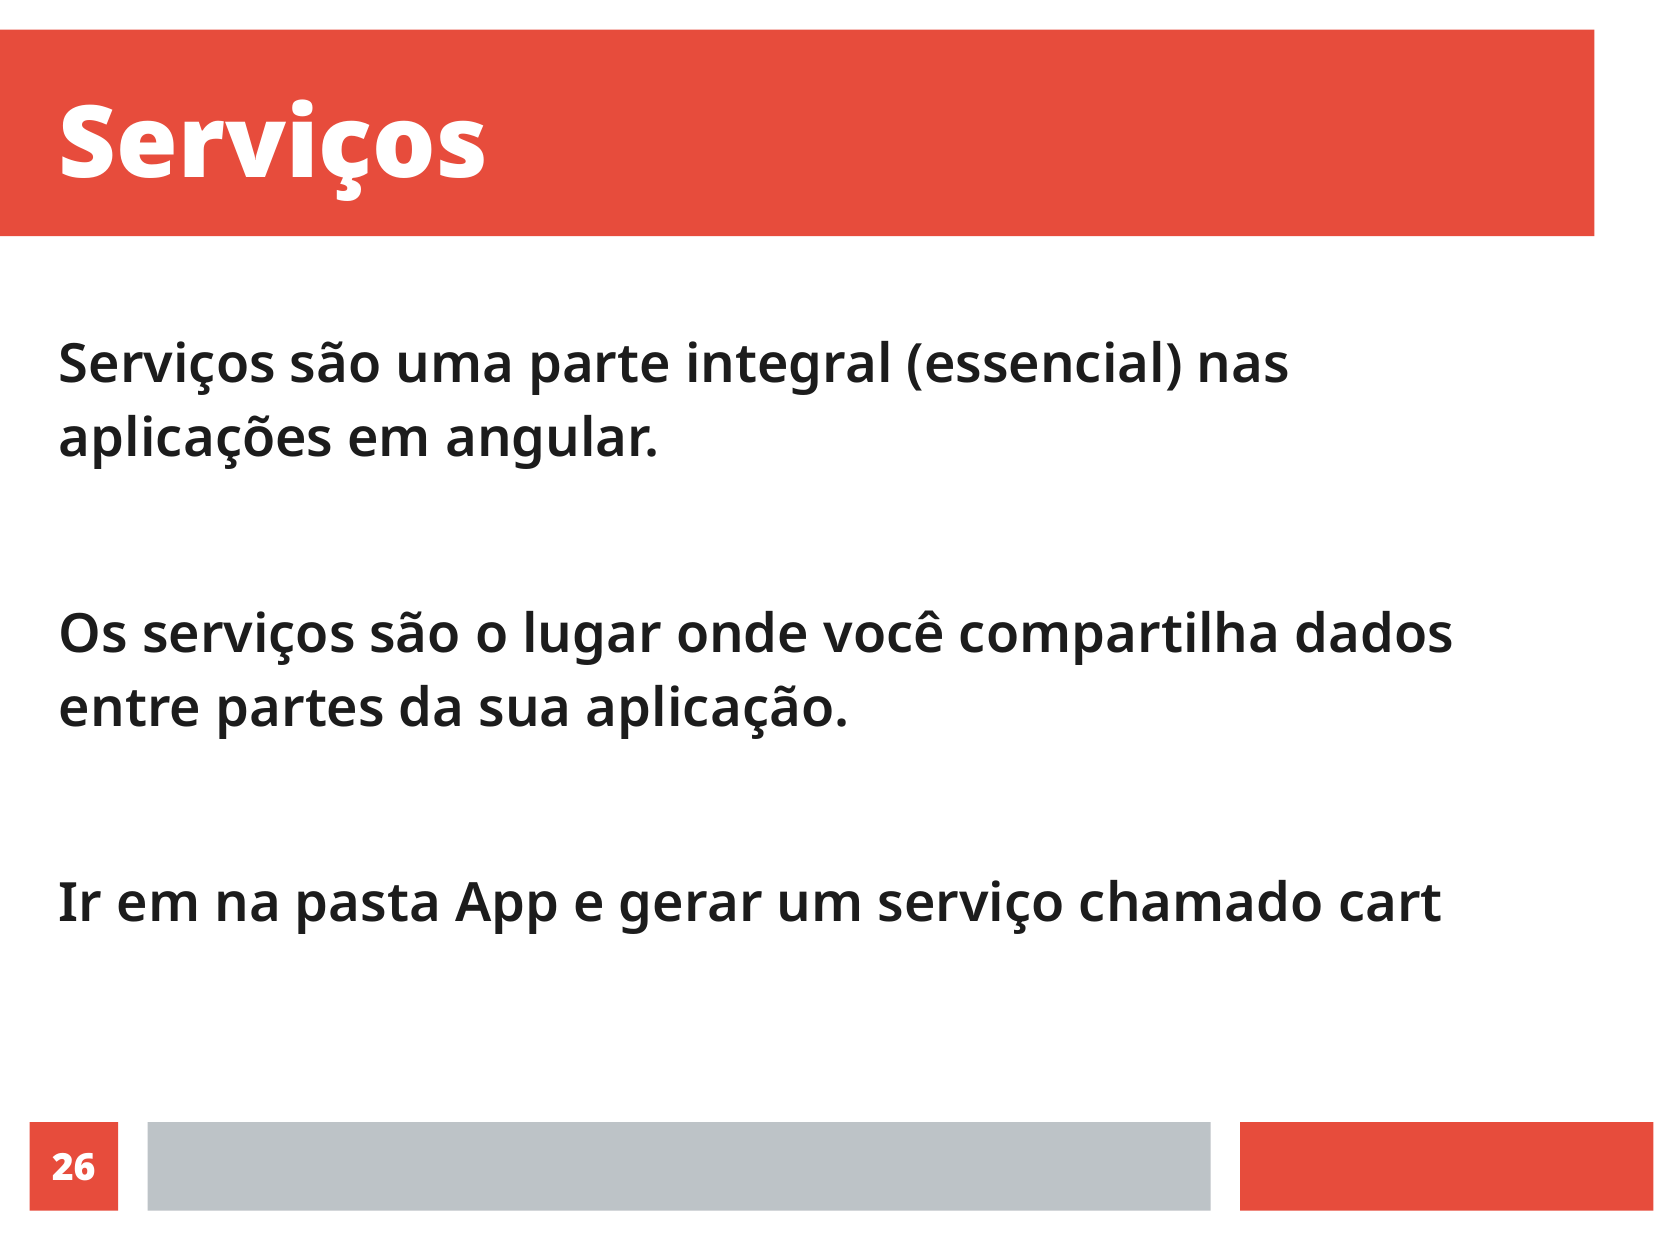

# Serviços
Serviços são uma parte integral (essencial) nas aplicações em angular.
Os serviços são o lugar onde você compartilha dados entre partes da sua aplicação.
Ir em na pasta App e gerar um serviço chamado cart
26